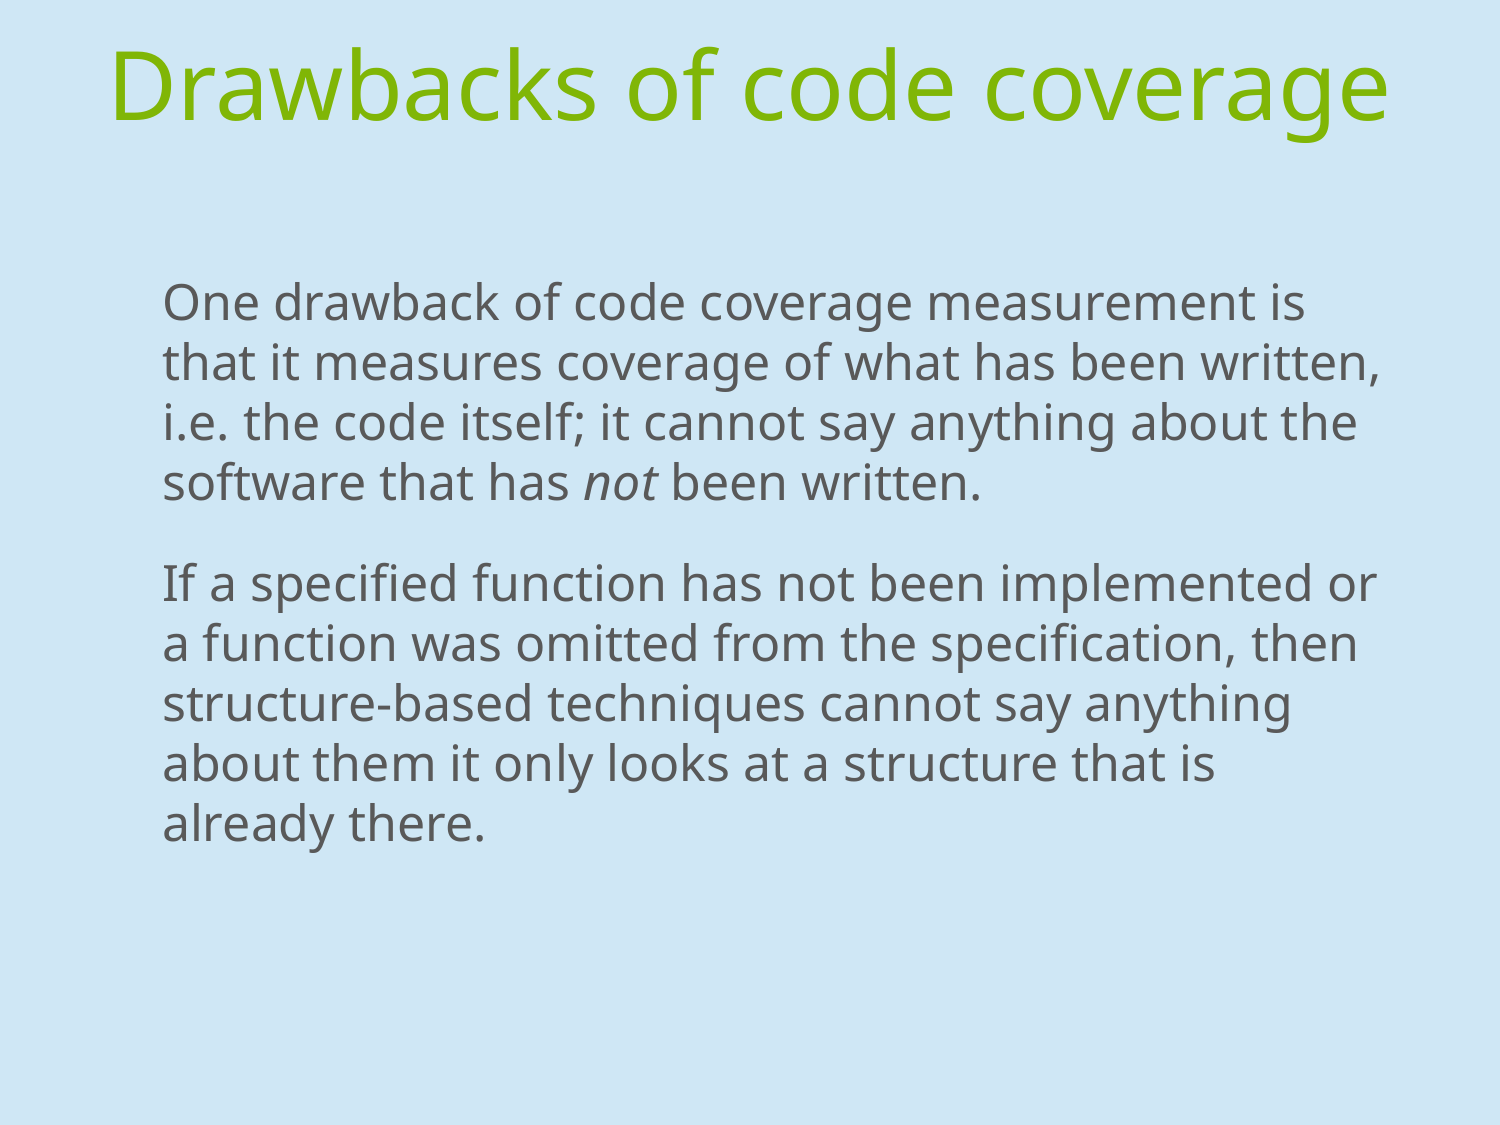

# Drawbacks of code coverage
One drawback of code coverage measurement is that it measures coverage of what has been written, i.e. the code itself; it cannot say anything about the software that has not been written.
If a specified function has not been implemented or a function was omitted from the specification, then structure-based techniques cannot say anything about them it only looks at a structure that is already there.